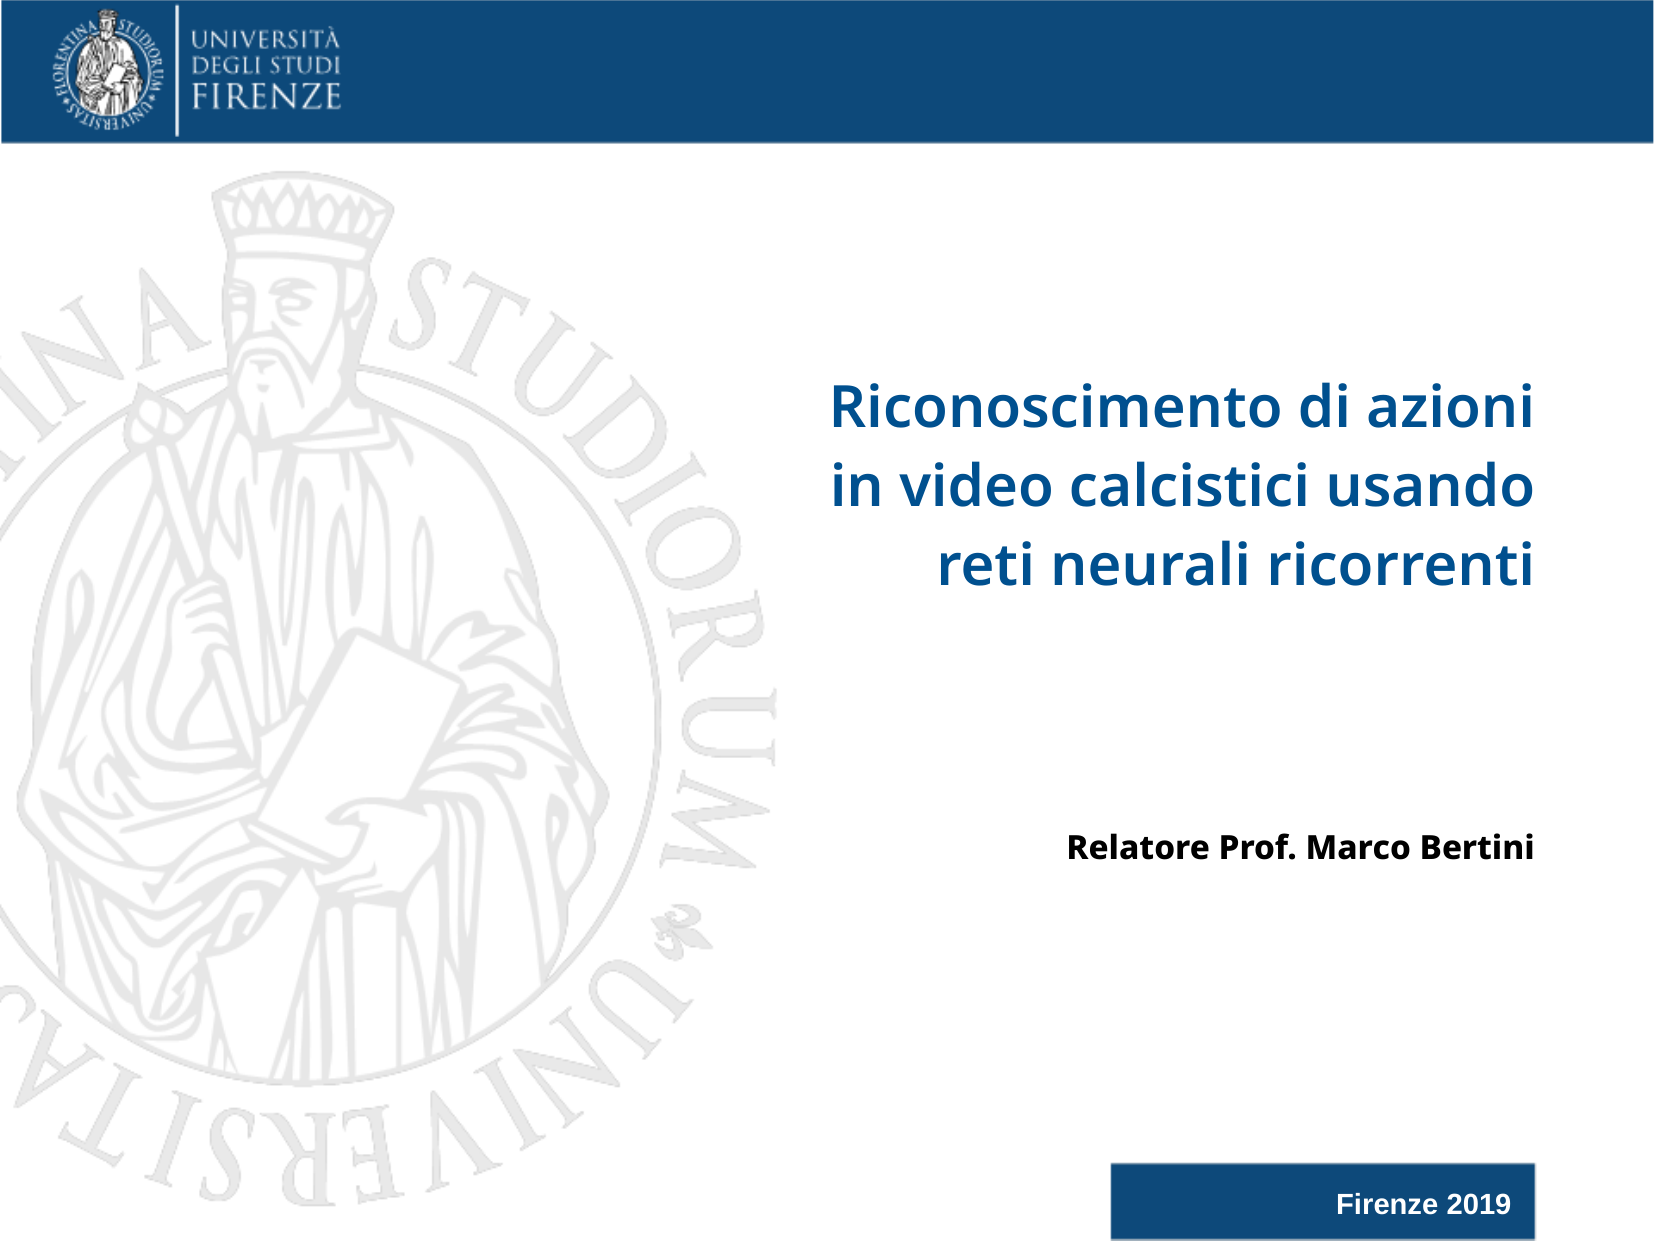

# Riconoscimento di azioni in video calcistici usando reti neurali ricorrenti
Relatore Prof. Marco Bertini
Firenze 2019